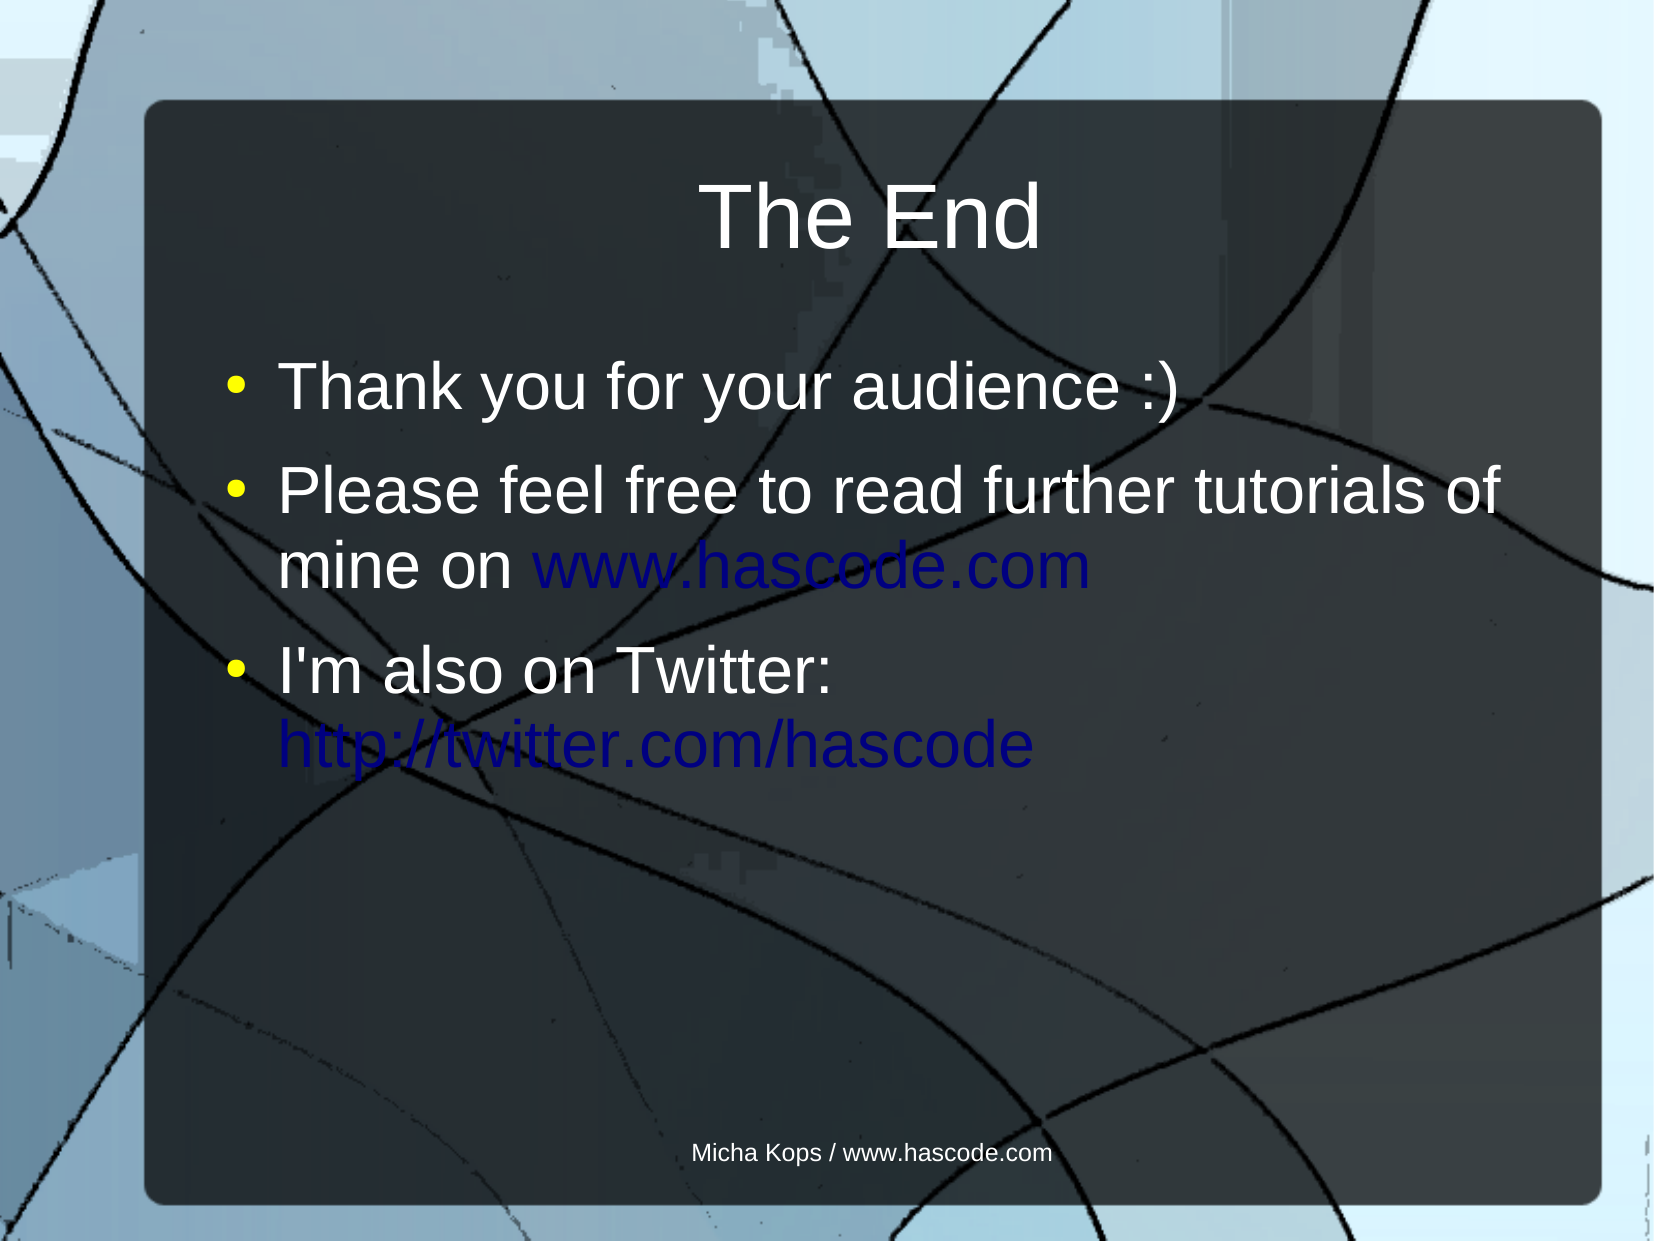

# The End
Thank you for your audience :)
Please feel free to read further tutorials of mine on www.hascode.com
I'm also on Twitter: http://twitter.com/hascode